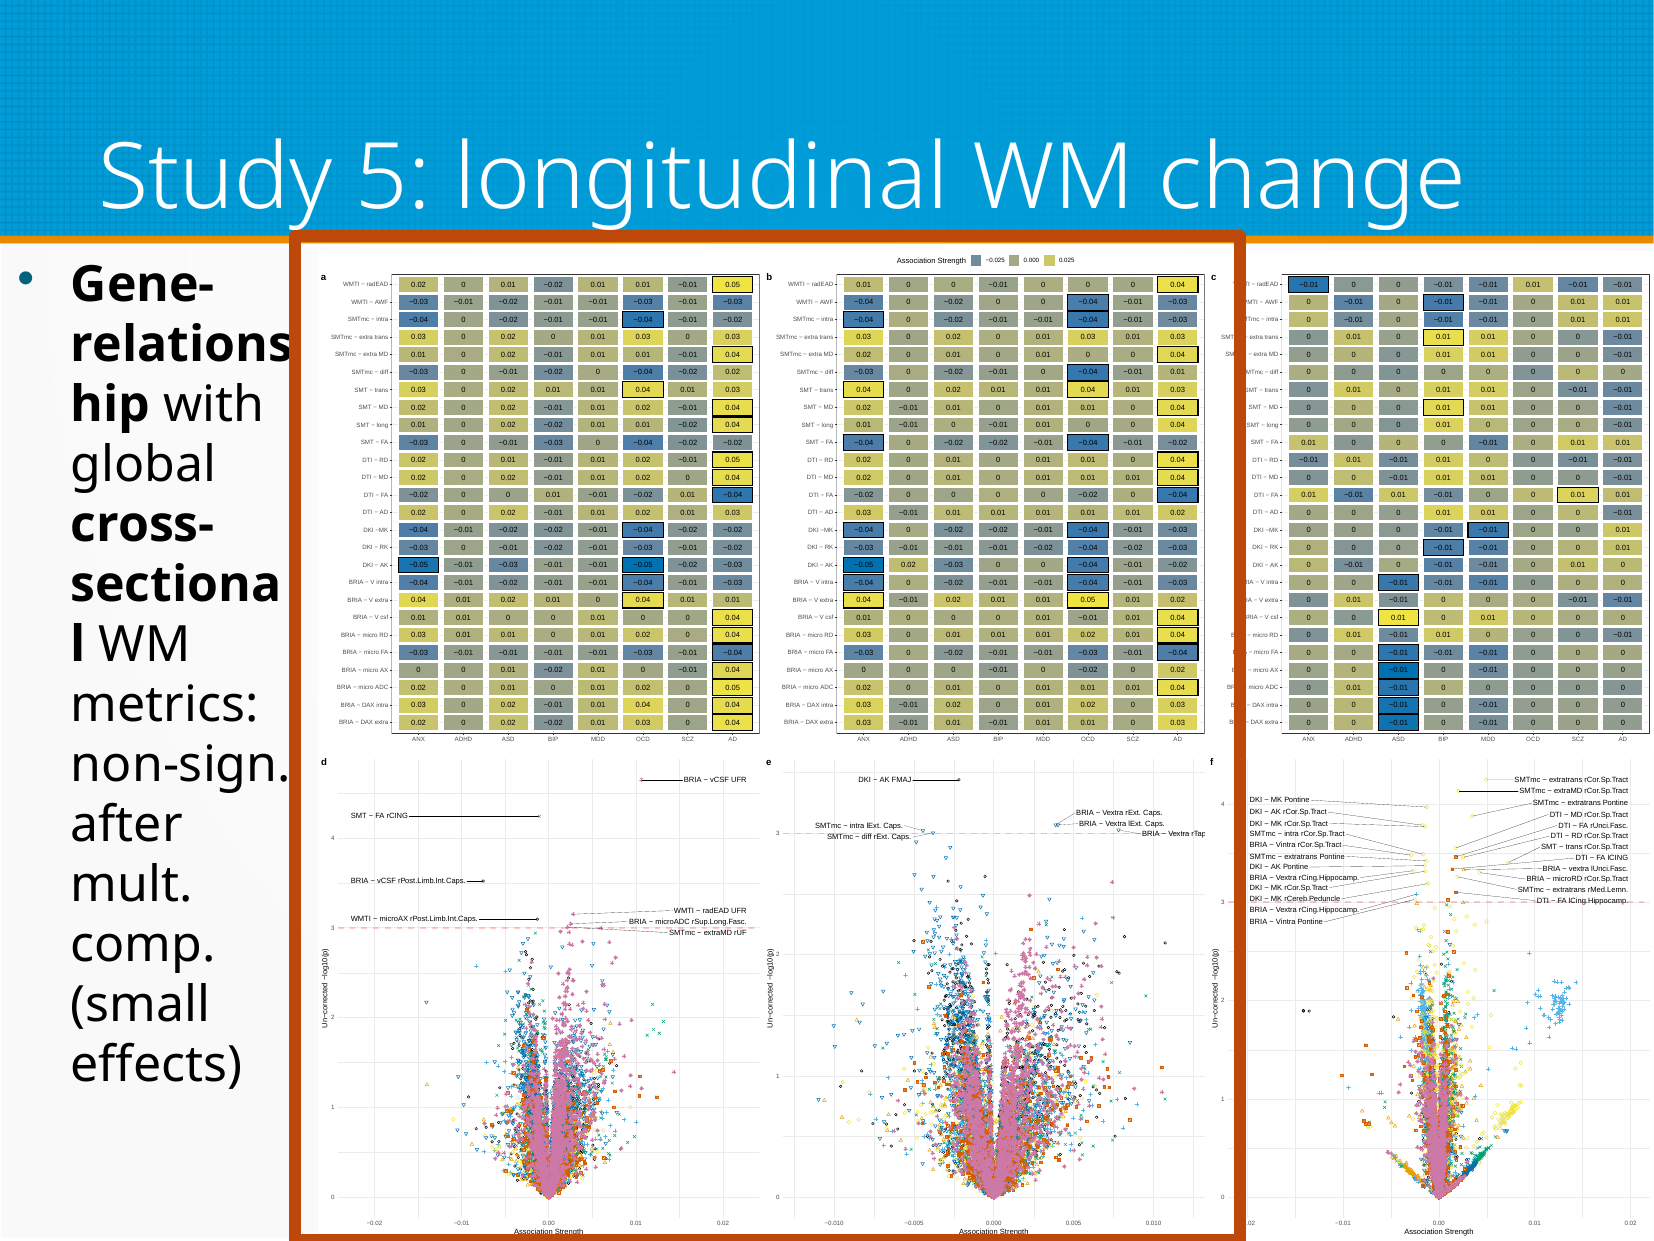

# Study 5: longitudinal WM change
Gene-relationship with global cross-sectional WM metrics: non-sign. after mult. comp. (small effects)